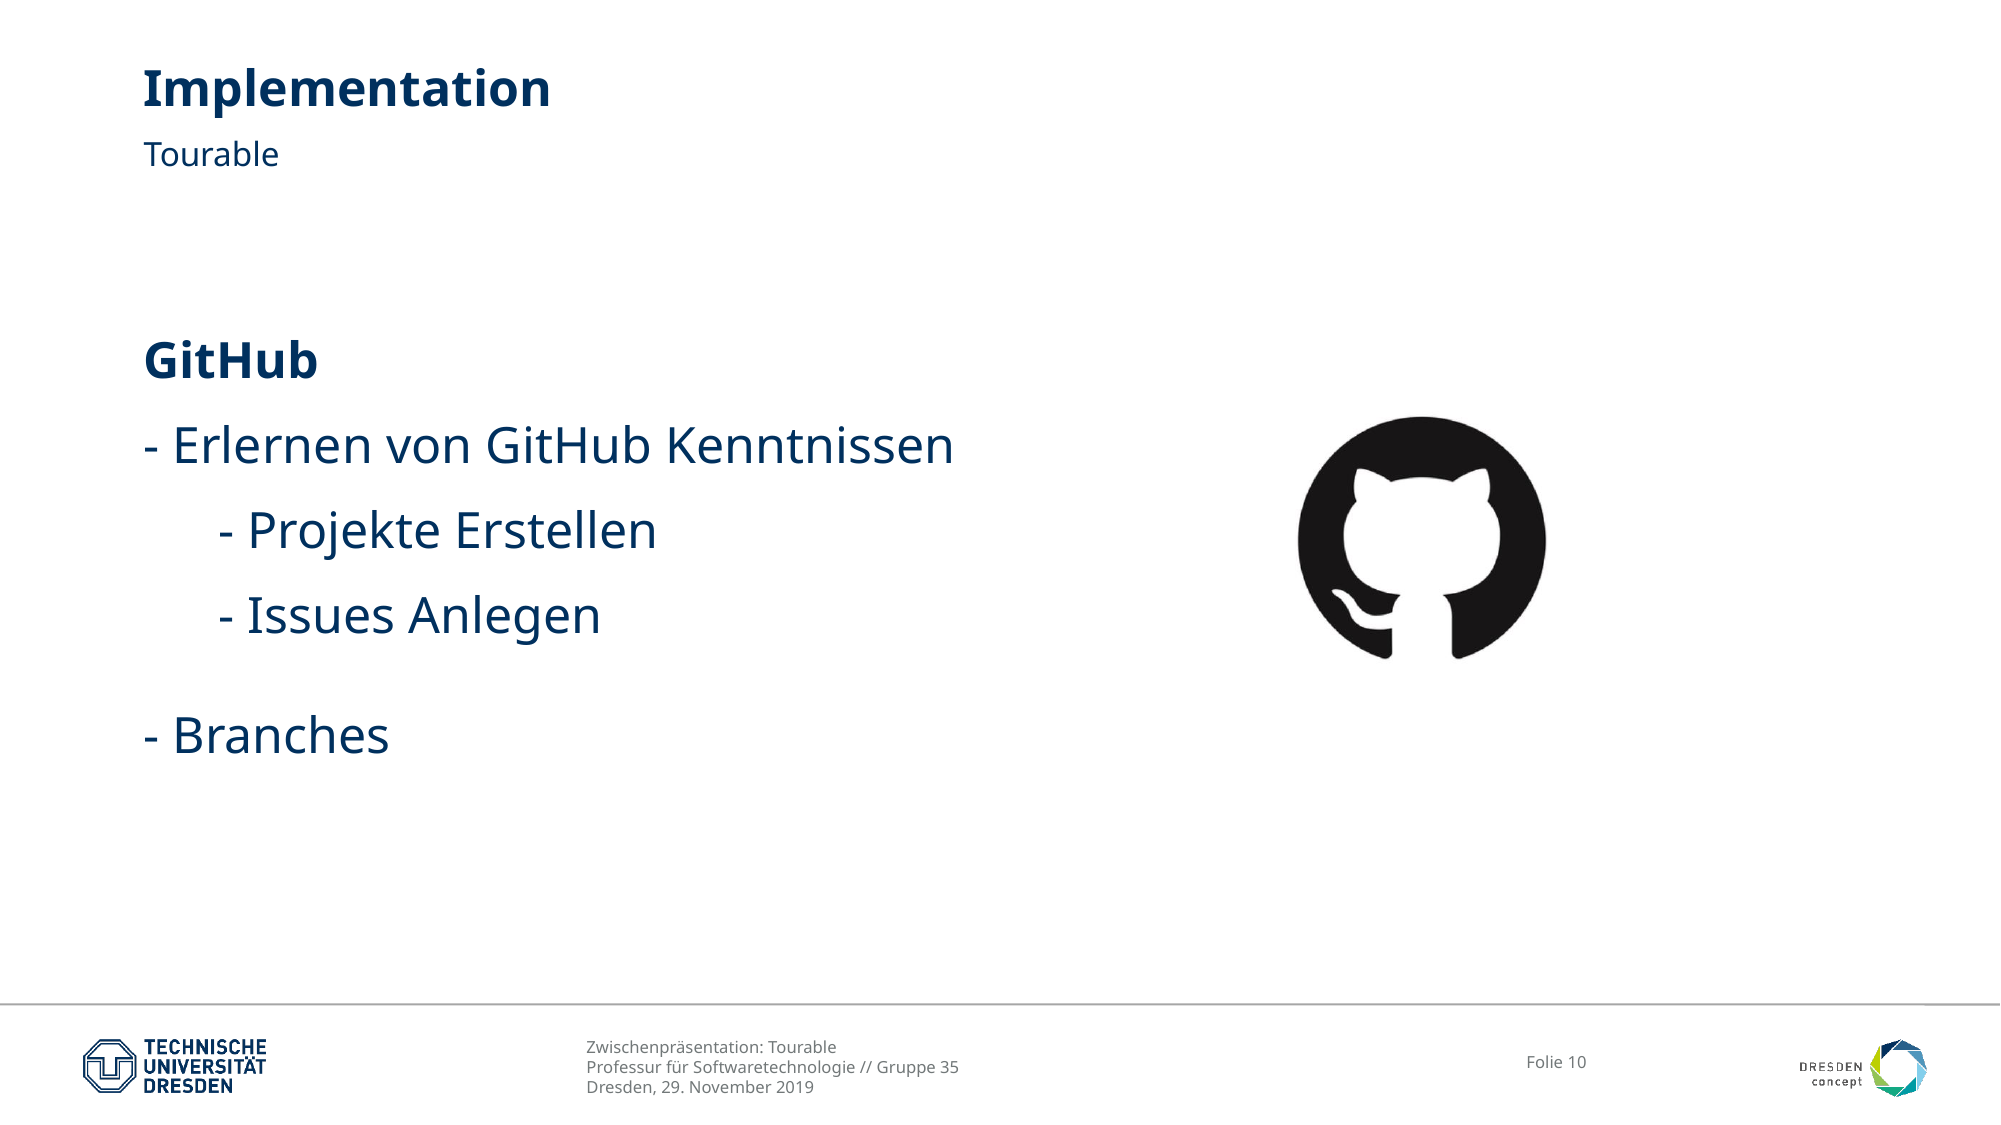

# Implementation Tourable
GitHub
- Erlernen von GitHub Kenntnissen
 	- Projekte Erstellen
 	- Issues Anlegen
- Branches